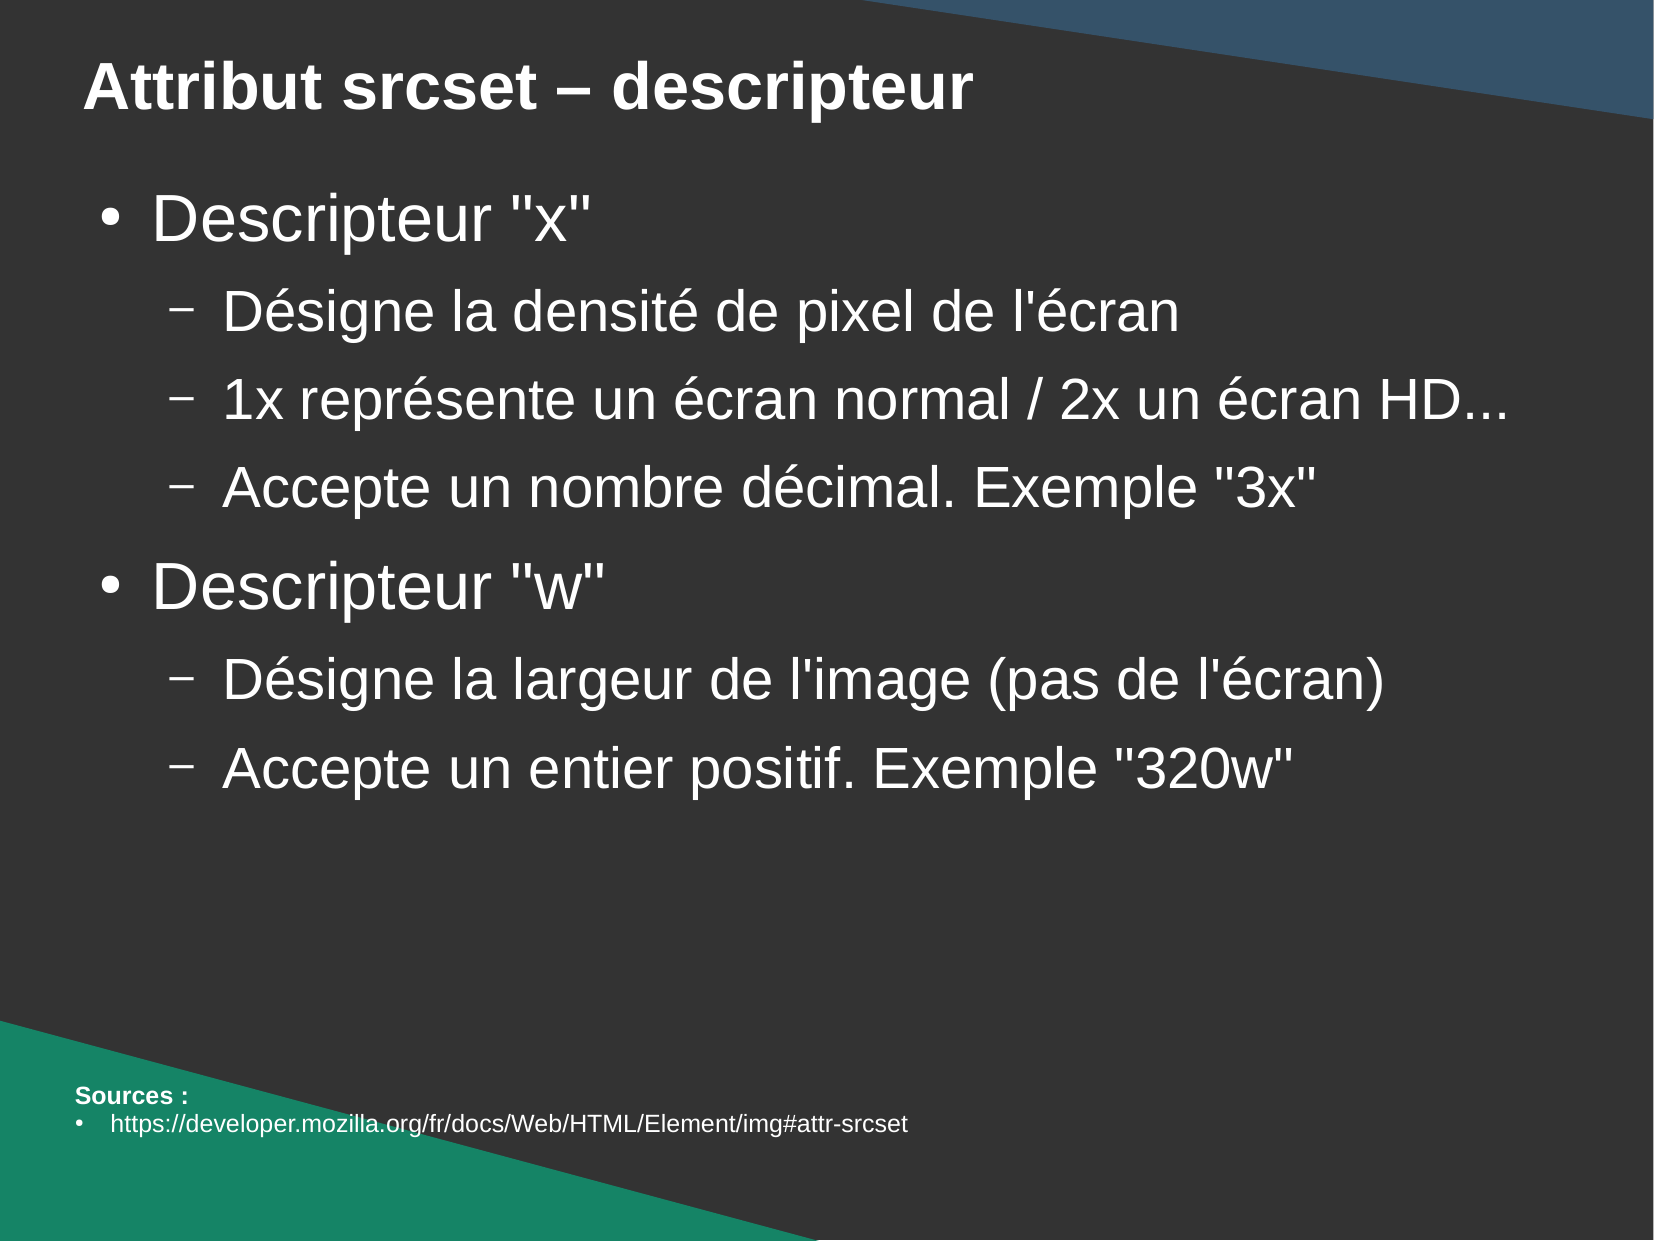

# Attribut srcset – descripteur
Descripteur "x"
Désigne la densité de pixel de l'écran
1x représente un écran normal / 2x un écran HD...
Accepte un nombre décimal. Exemple "3x"
Descripteur "w"
Désigne la largeur de l'image (pas de l'écran)
Accepte un entier positif. Exemple "320w"
Sources :
https://developer.mozilla.org/fr/docs/Web/HTML/Element/img#attr-srcset